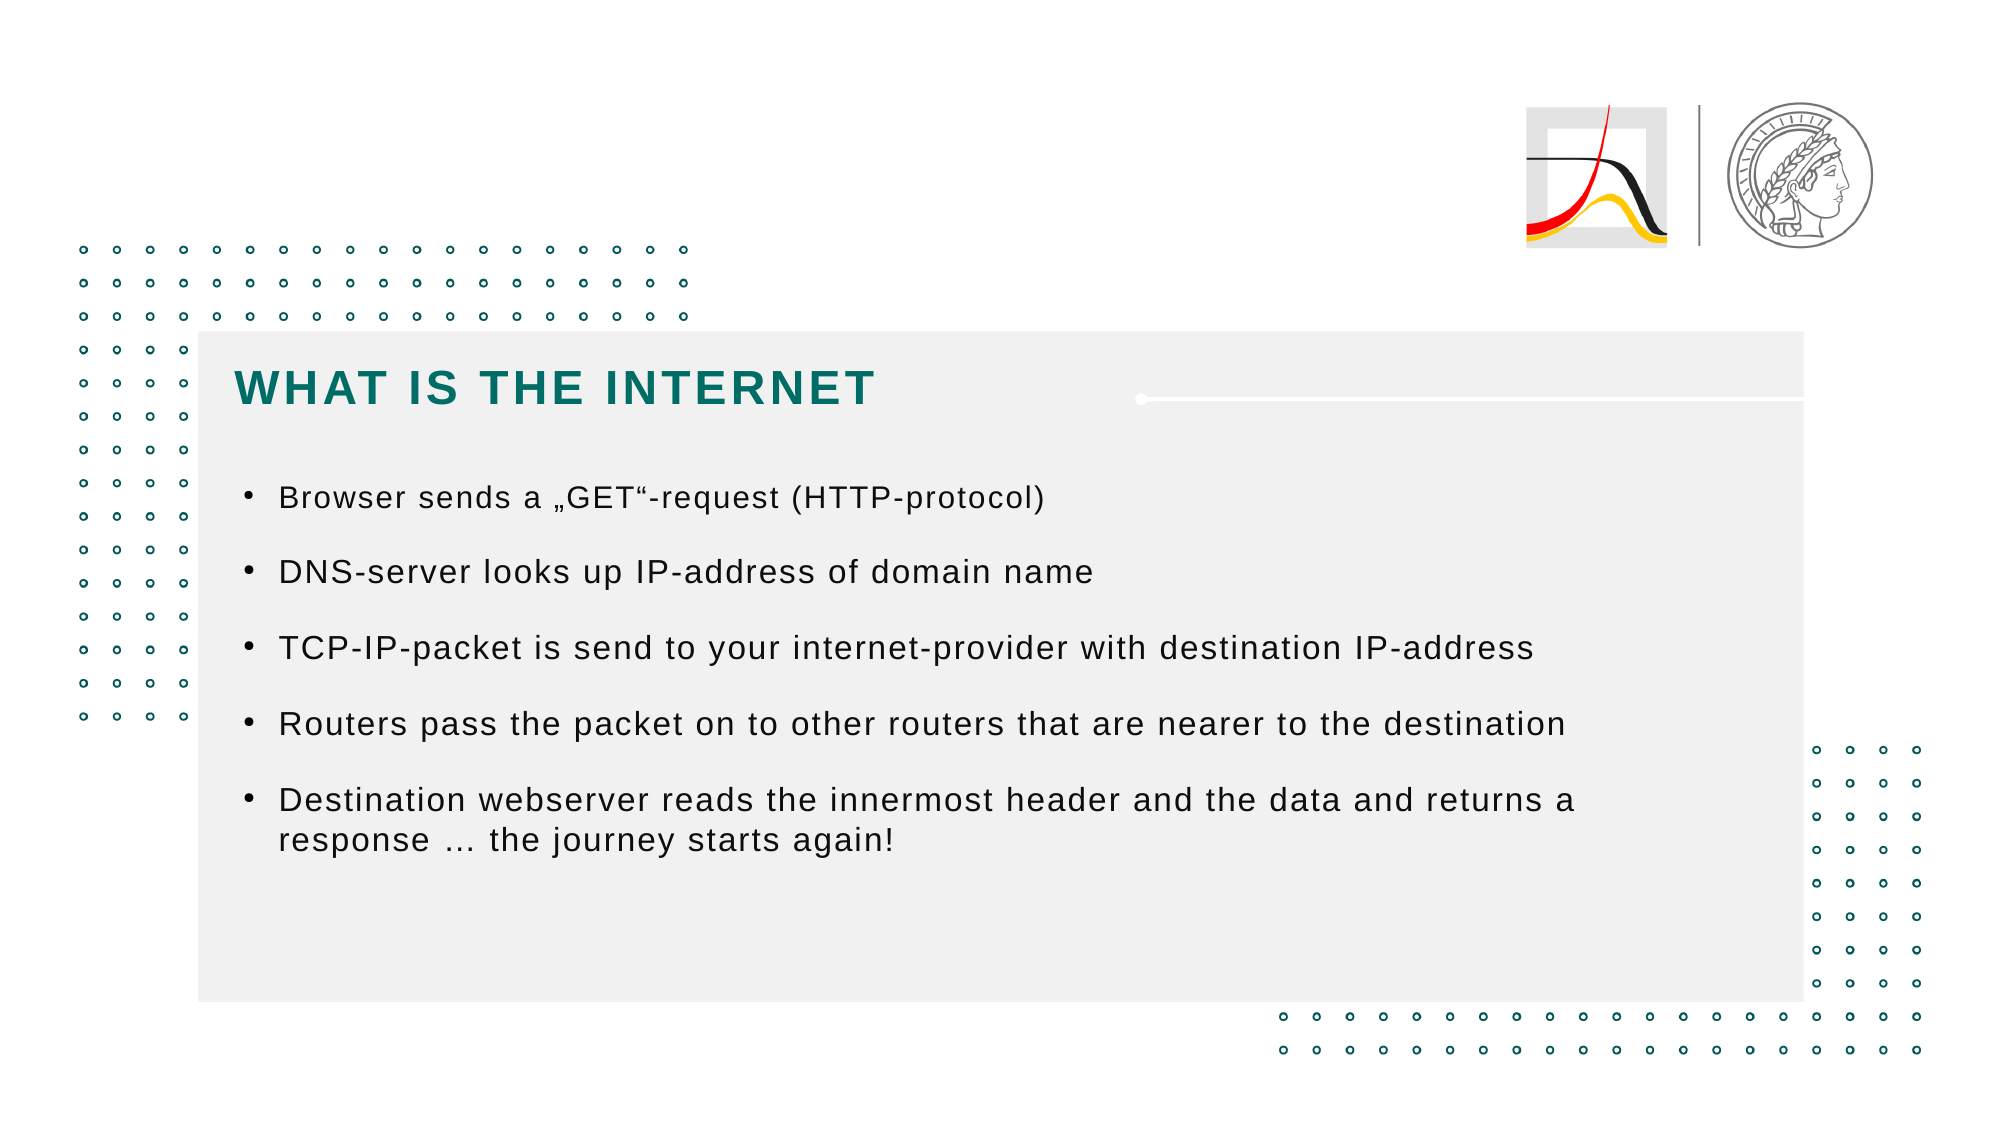

# What is the Internet
Browser sends a „GET“-request (HTTP-protocol)
DNS-server looks up IP-address of domain name
TCP-IP-packet is send to your internet-provider with destination IP-address
Routers pass the packet on to other routers that are nearer to the destination
Destination webserver reads the innermost header and the data and returns a response … the journey starts again!